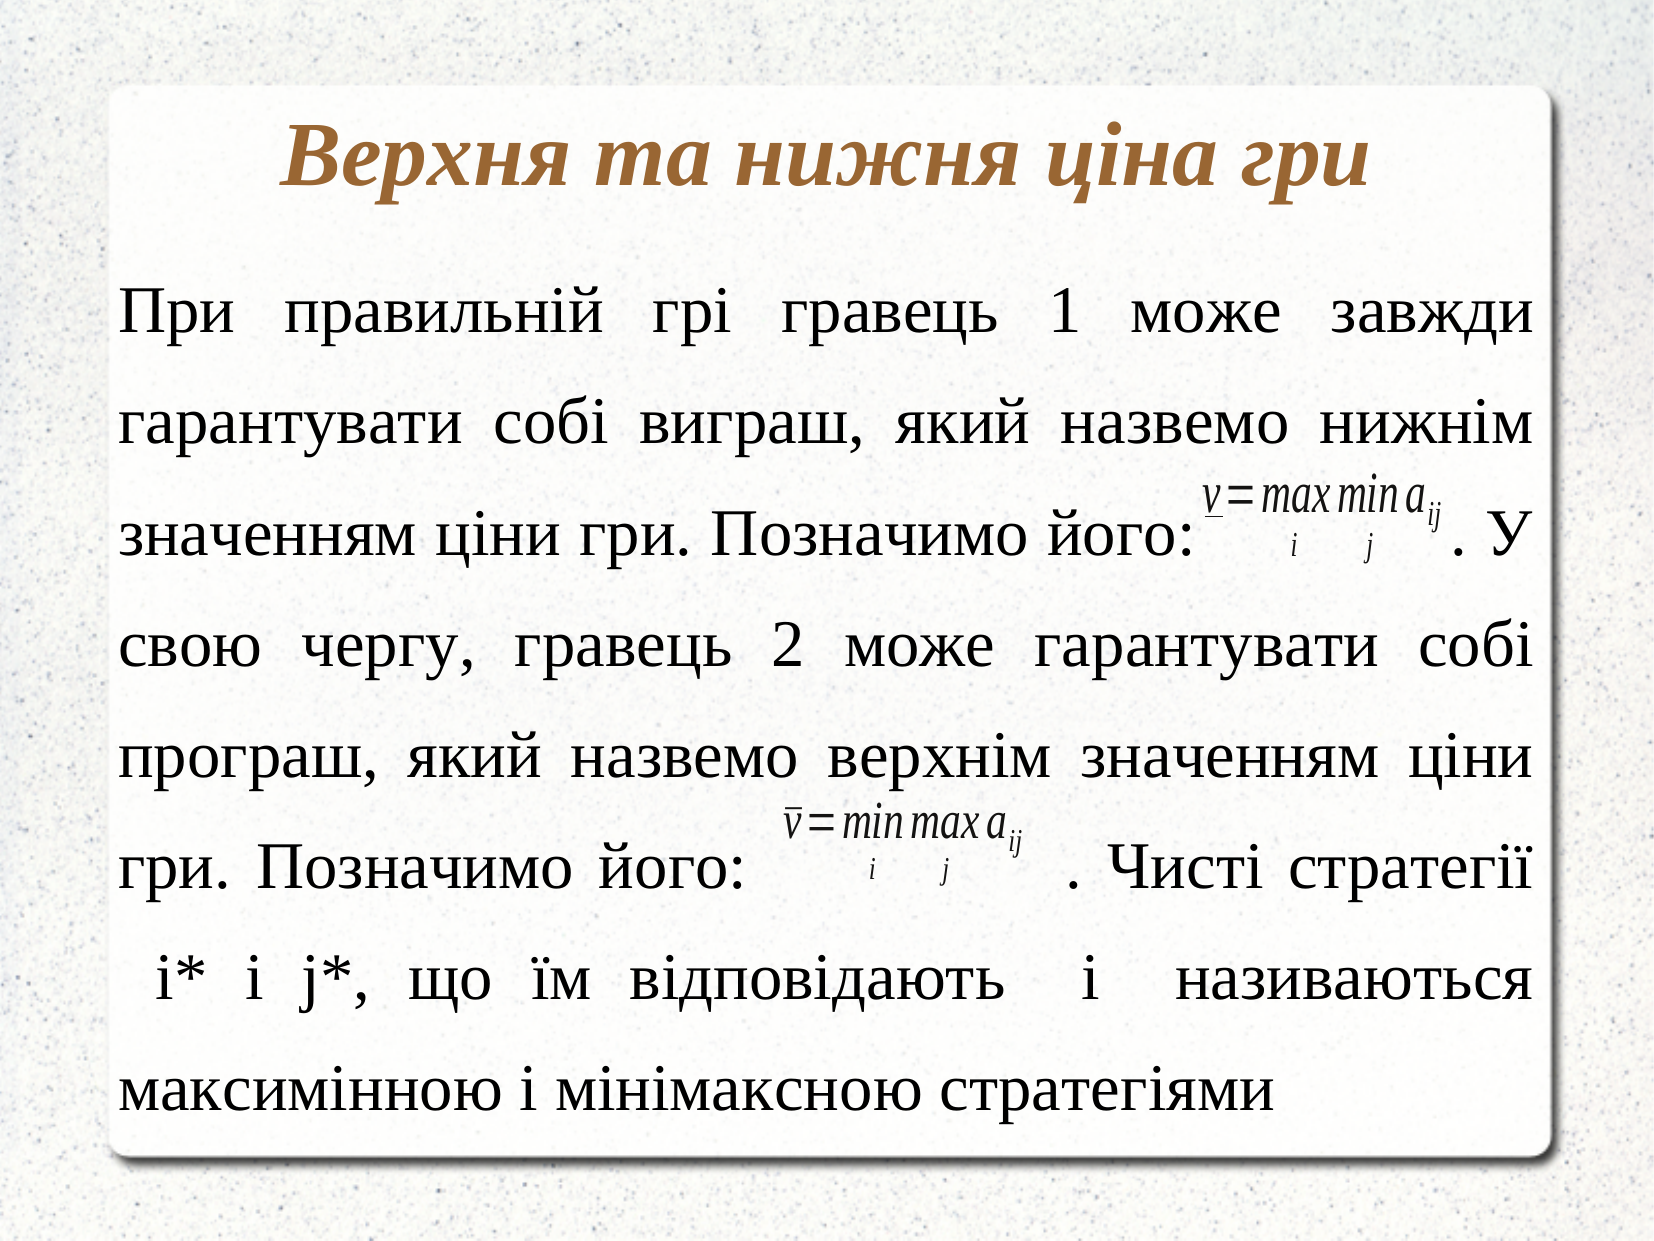

# Верхня та нижня ціна гри
При правильній грі гравець 1 може завжди гарантувати собі виграш, який назвемо нижнім значенням ціни гри. Позначимо його: . У свою чергу, гравець 2 може гарантувати собі програш, який назвемо верхнім значенням ціни гри. Позначимо його: . Чисті стратегії
 i* і j*, що їм відповідають і називаються максимінною і мінімаксною стратегіями